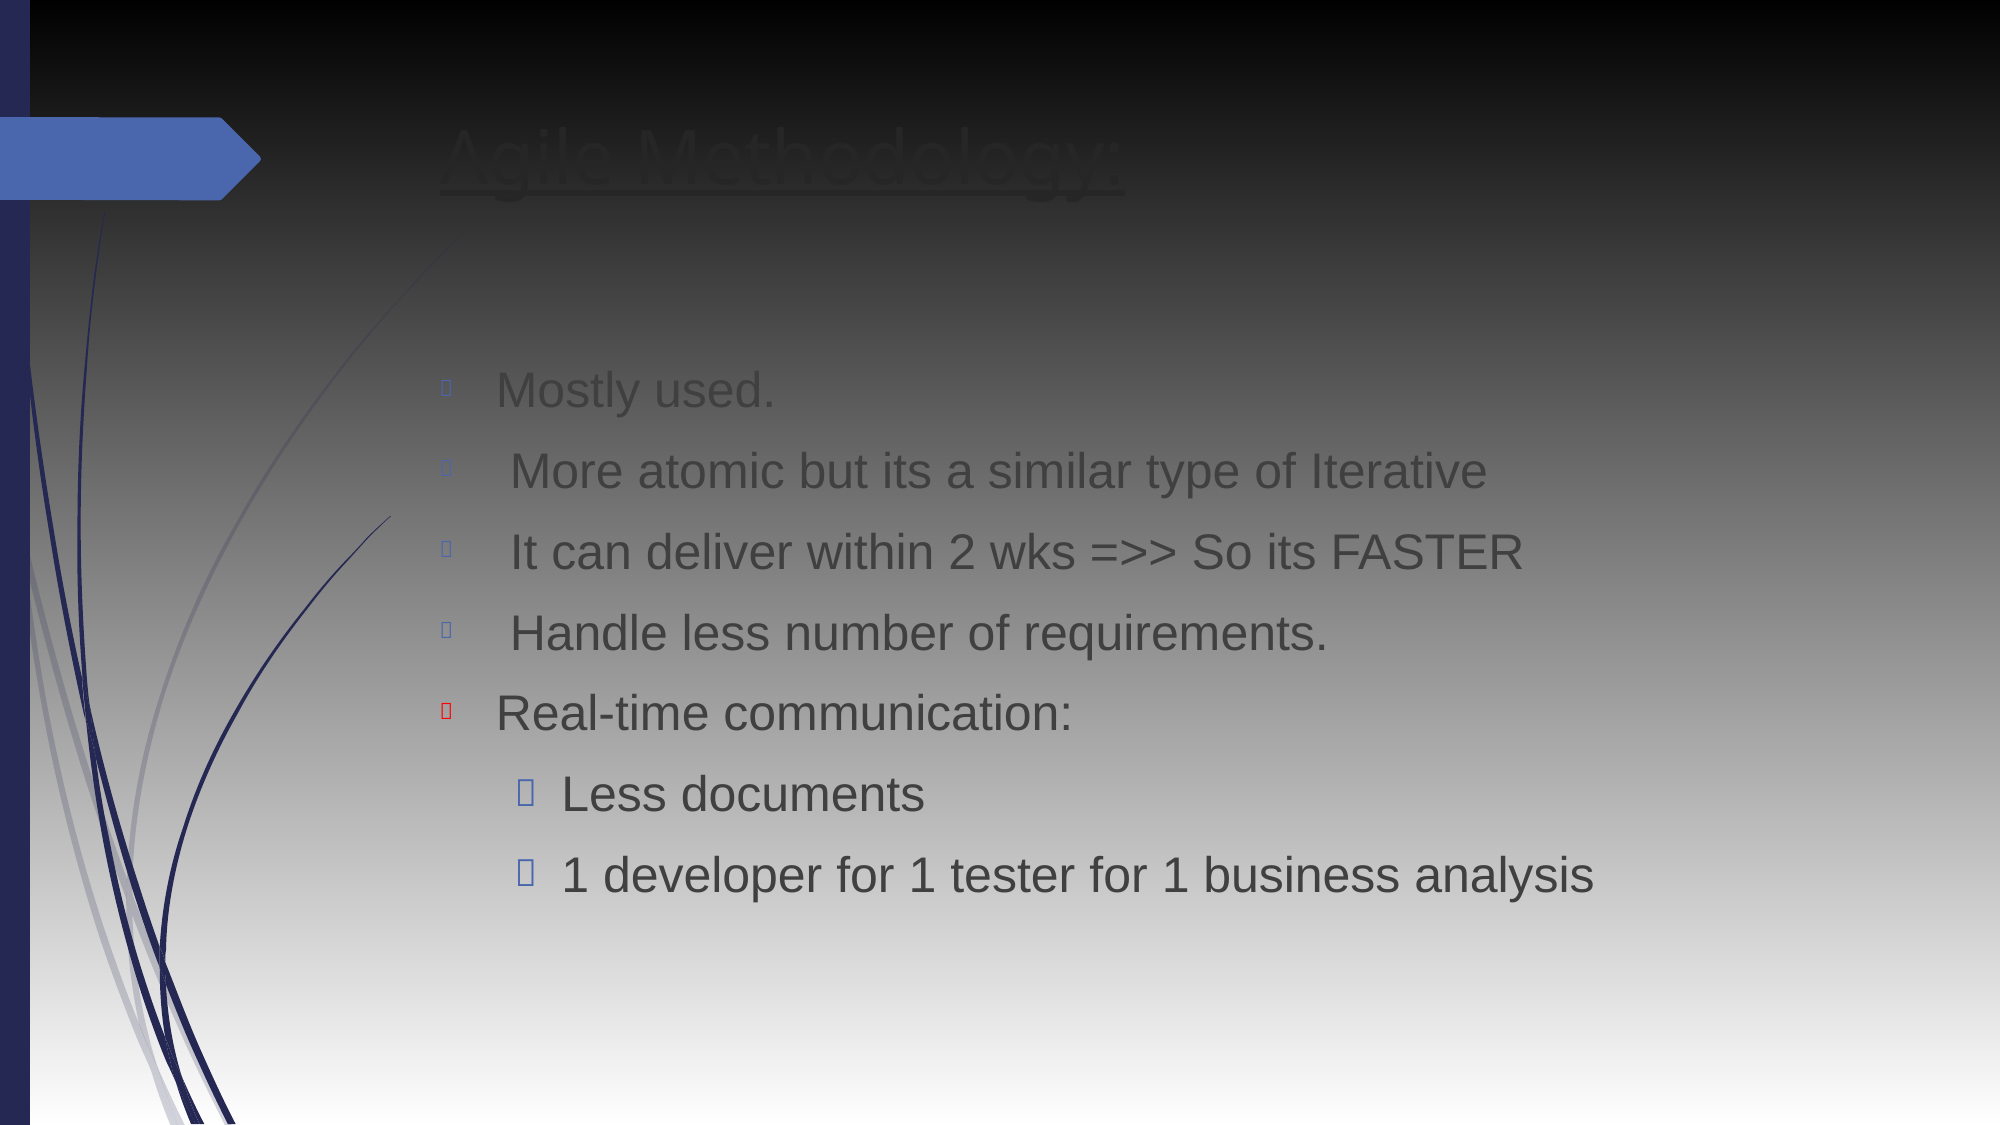

# Agile Methodology:
Mostly used.
 More atomic but its a similar type of Iterative
 It can deliver within 2 wks =>> So its FASTER
 Handle less number of requirements.
Real-time communication:
Less documents
1 developer for 1 tester for 1 business analysis